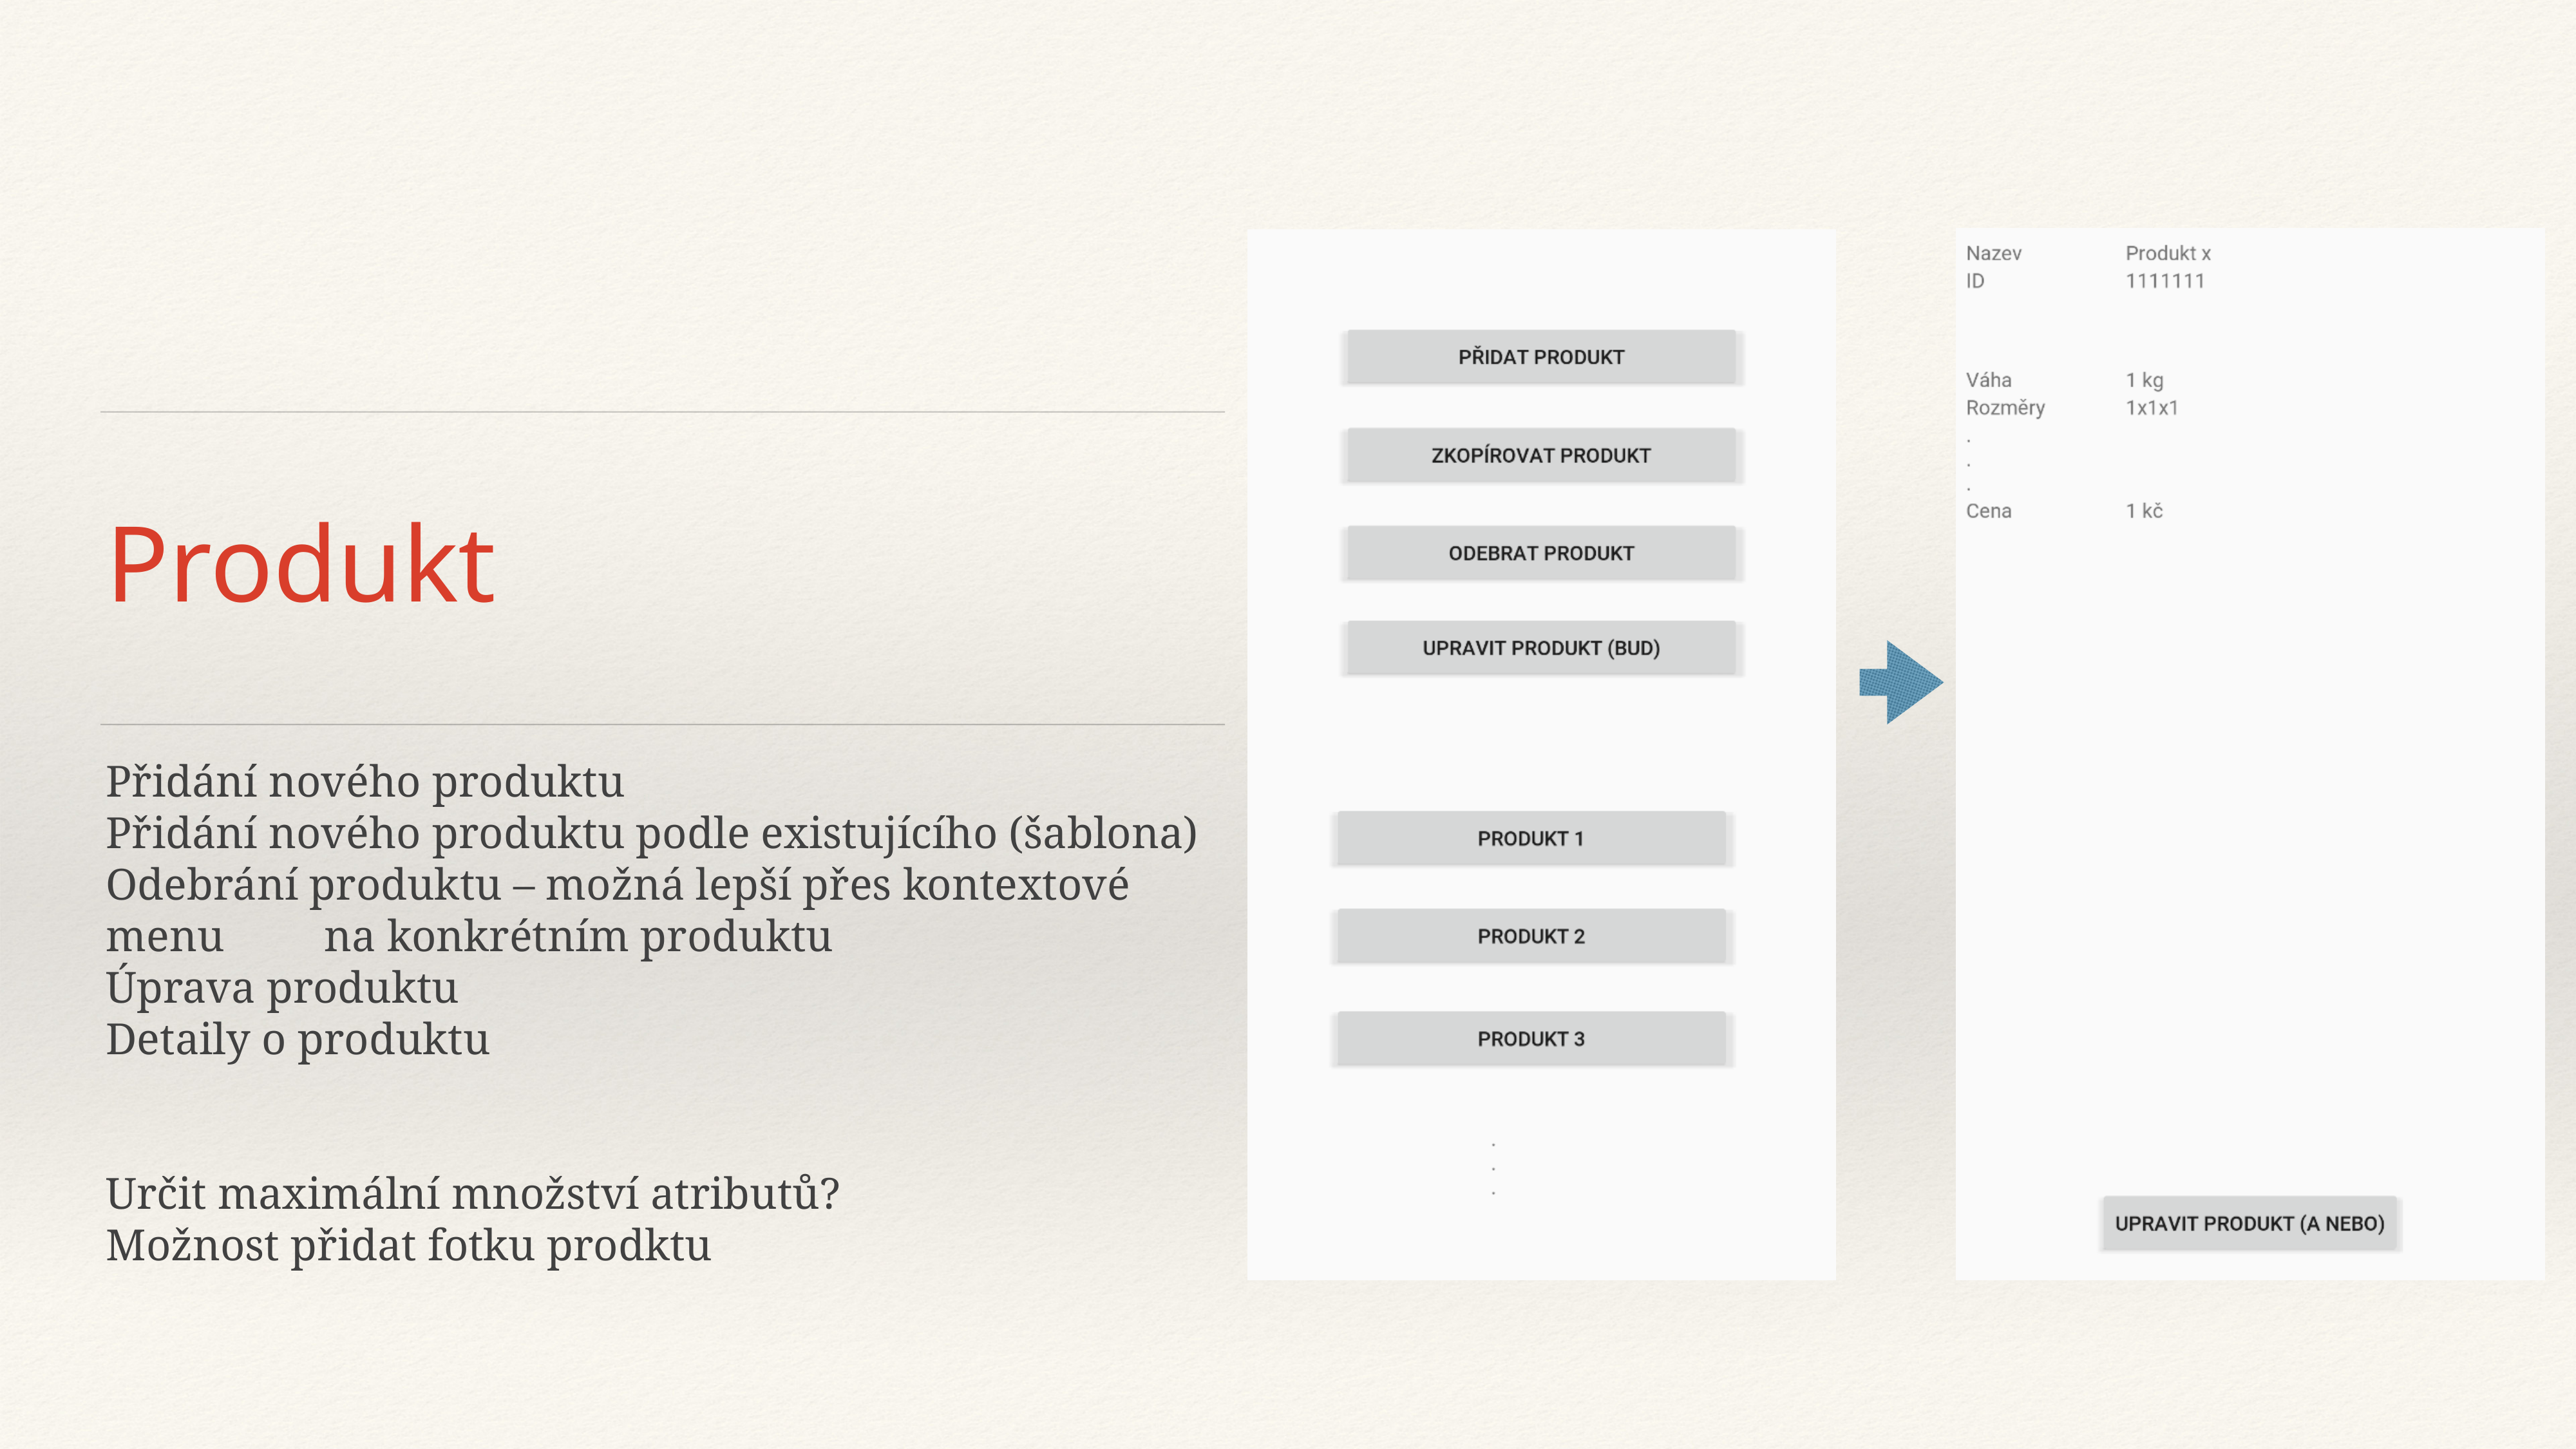

# Produkt
Přidání nového produktu
Přidání nového produktu podle existujícího (šablona)
Odebrání produktu – možná lepší přes kontextové menu na konkrétním produktu
Úprava produktu
Detaily o produktu
Určit maximální množství atributů?
Možnost přidat fotku prodktu